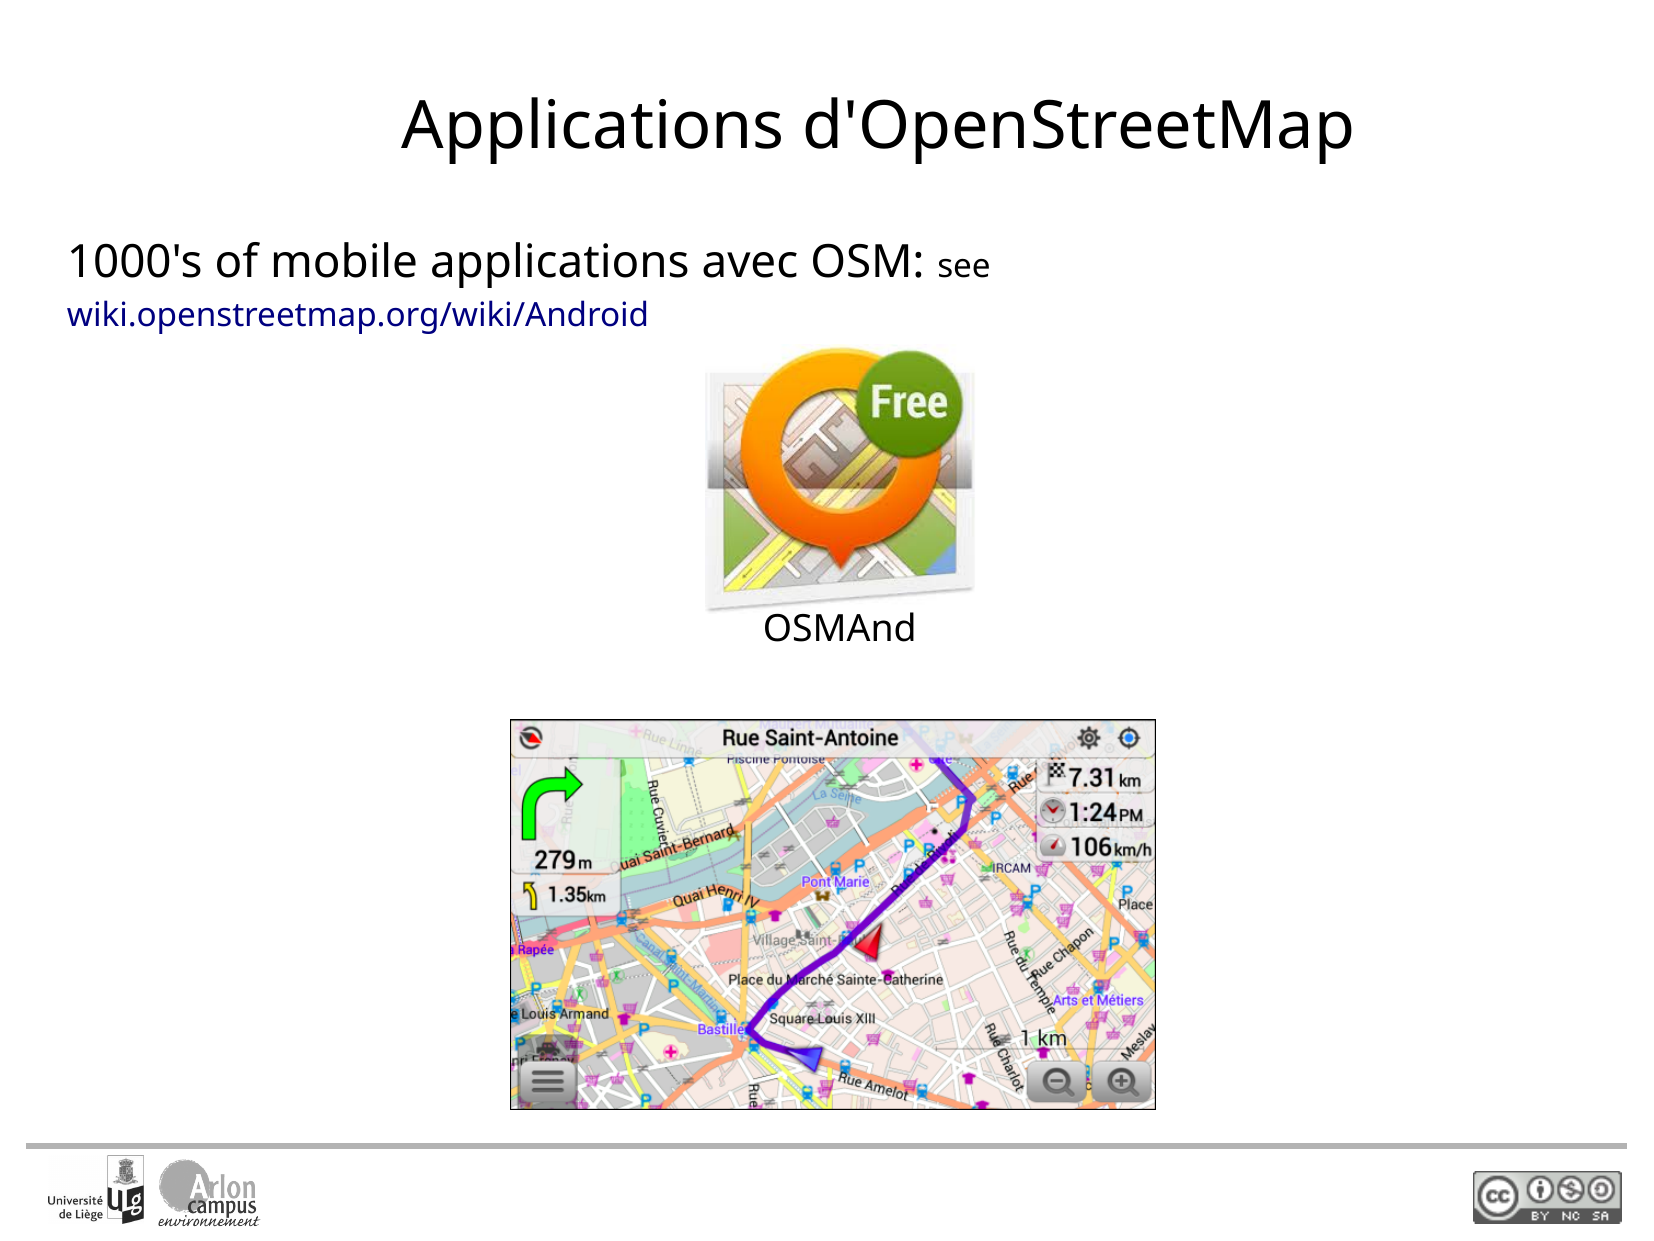

# Applications d'OpenStreetMap
1000's of mobile applications avec OSM: see wiki.openstreetmap.org/wiki/Android
OSMAnd